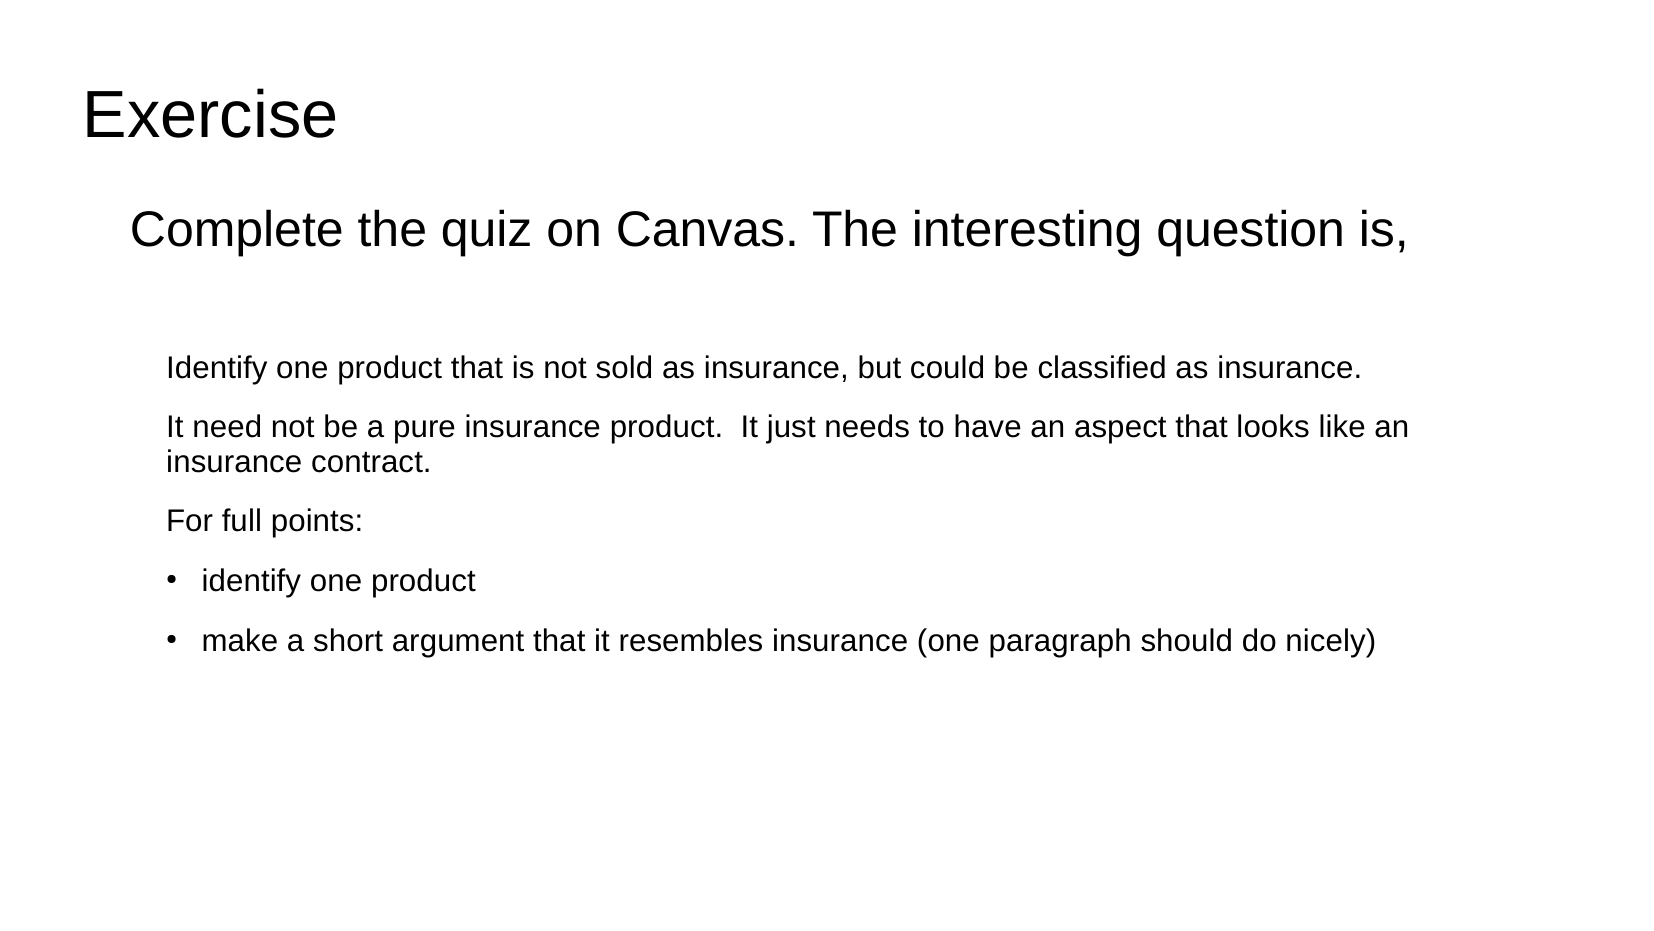

# Exercise
Complete the quiz on Canvas. The interesting question is,
Identify one product that is not sold as insurance, but could be classified as insurance.
It need not be a pure insurance product.  It just needs to have an aspect that looks like an insurance contract.
For full points:
identify one product
make a short argument that it resembles insurance (one paragraph should do nicely)